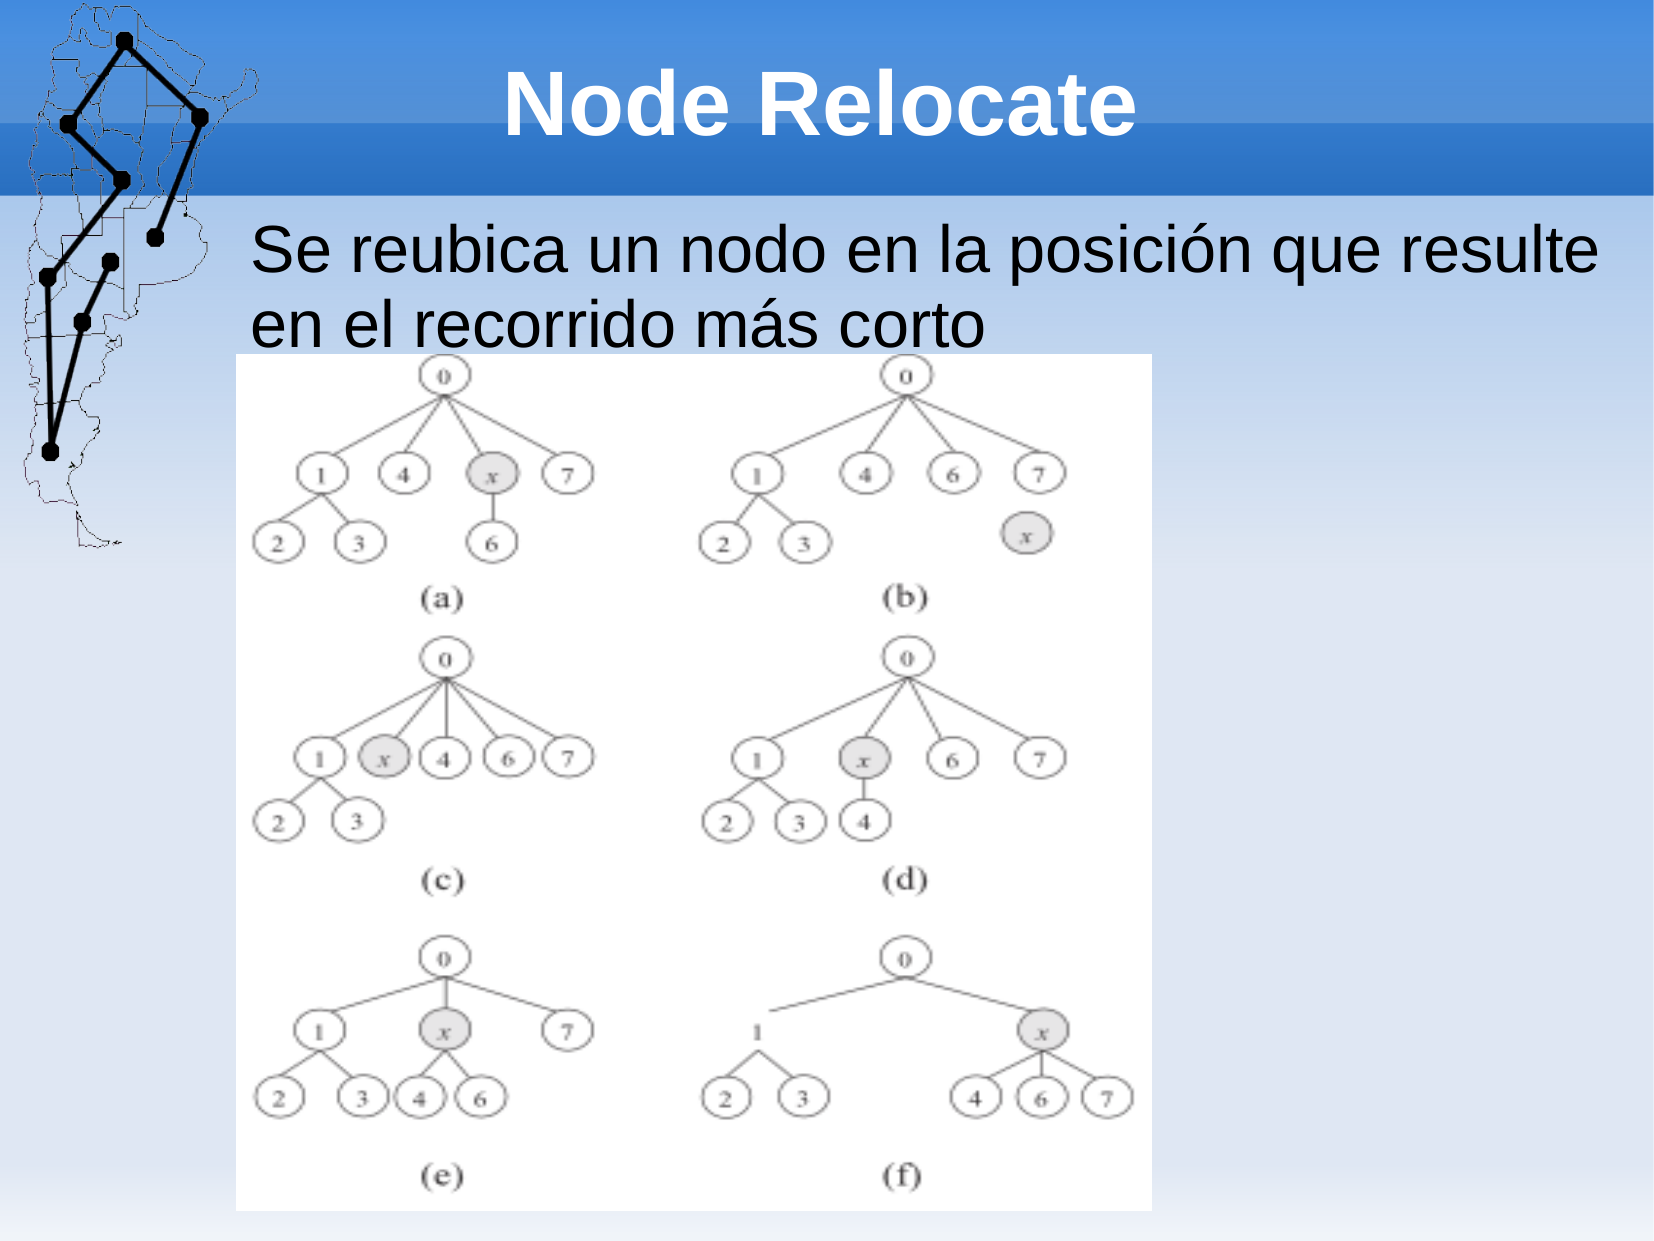

# Node Relocate
Se reubica un nodo en la posición que resulte en el recorrido más corto